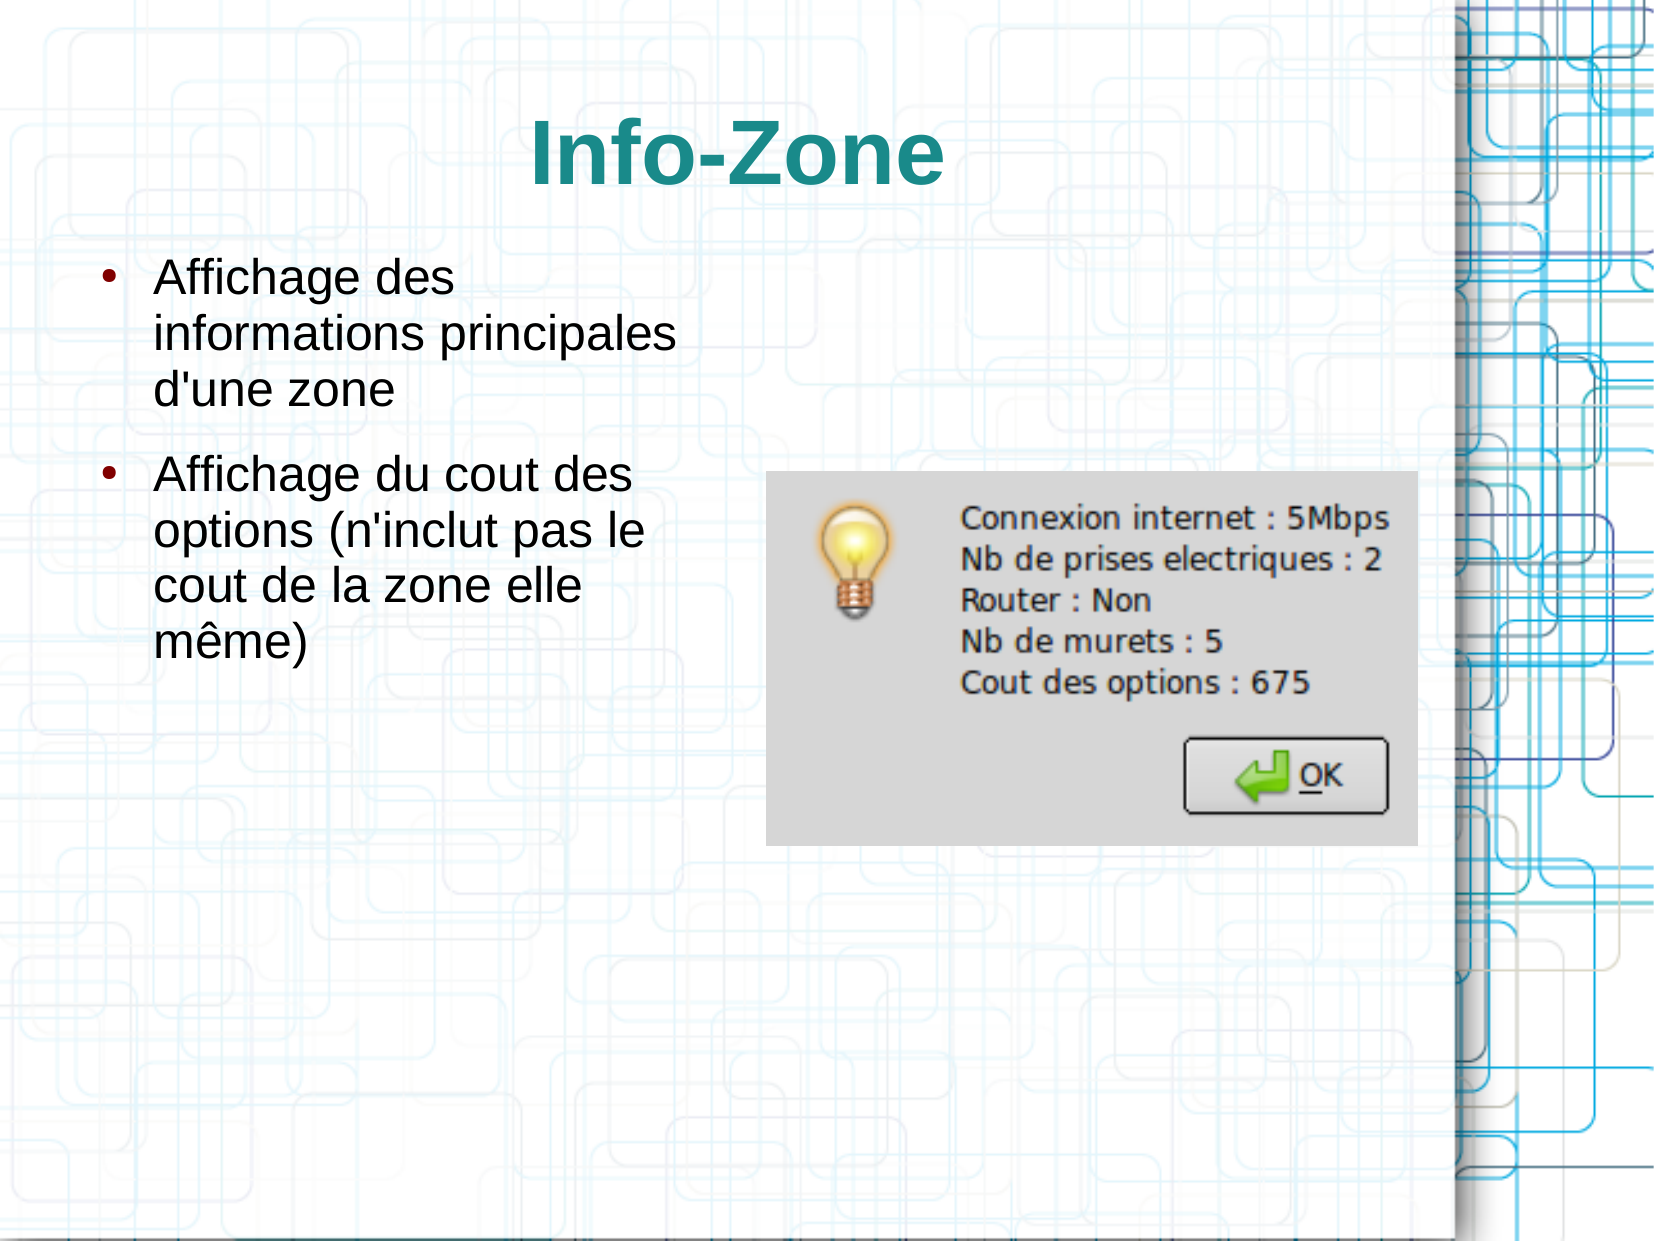

# Info-Zone
Affichage des informations principales d'une zone
Affichage du cout des options (n'inclut pas le cout de la zone elle même)